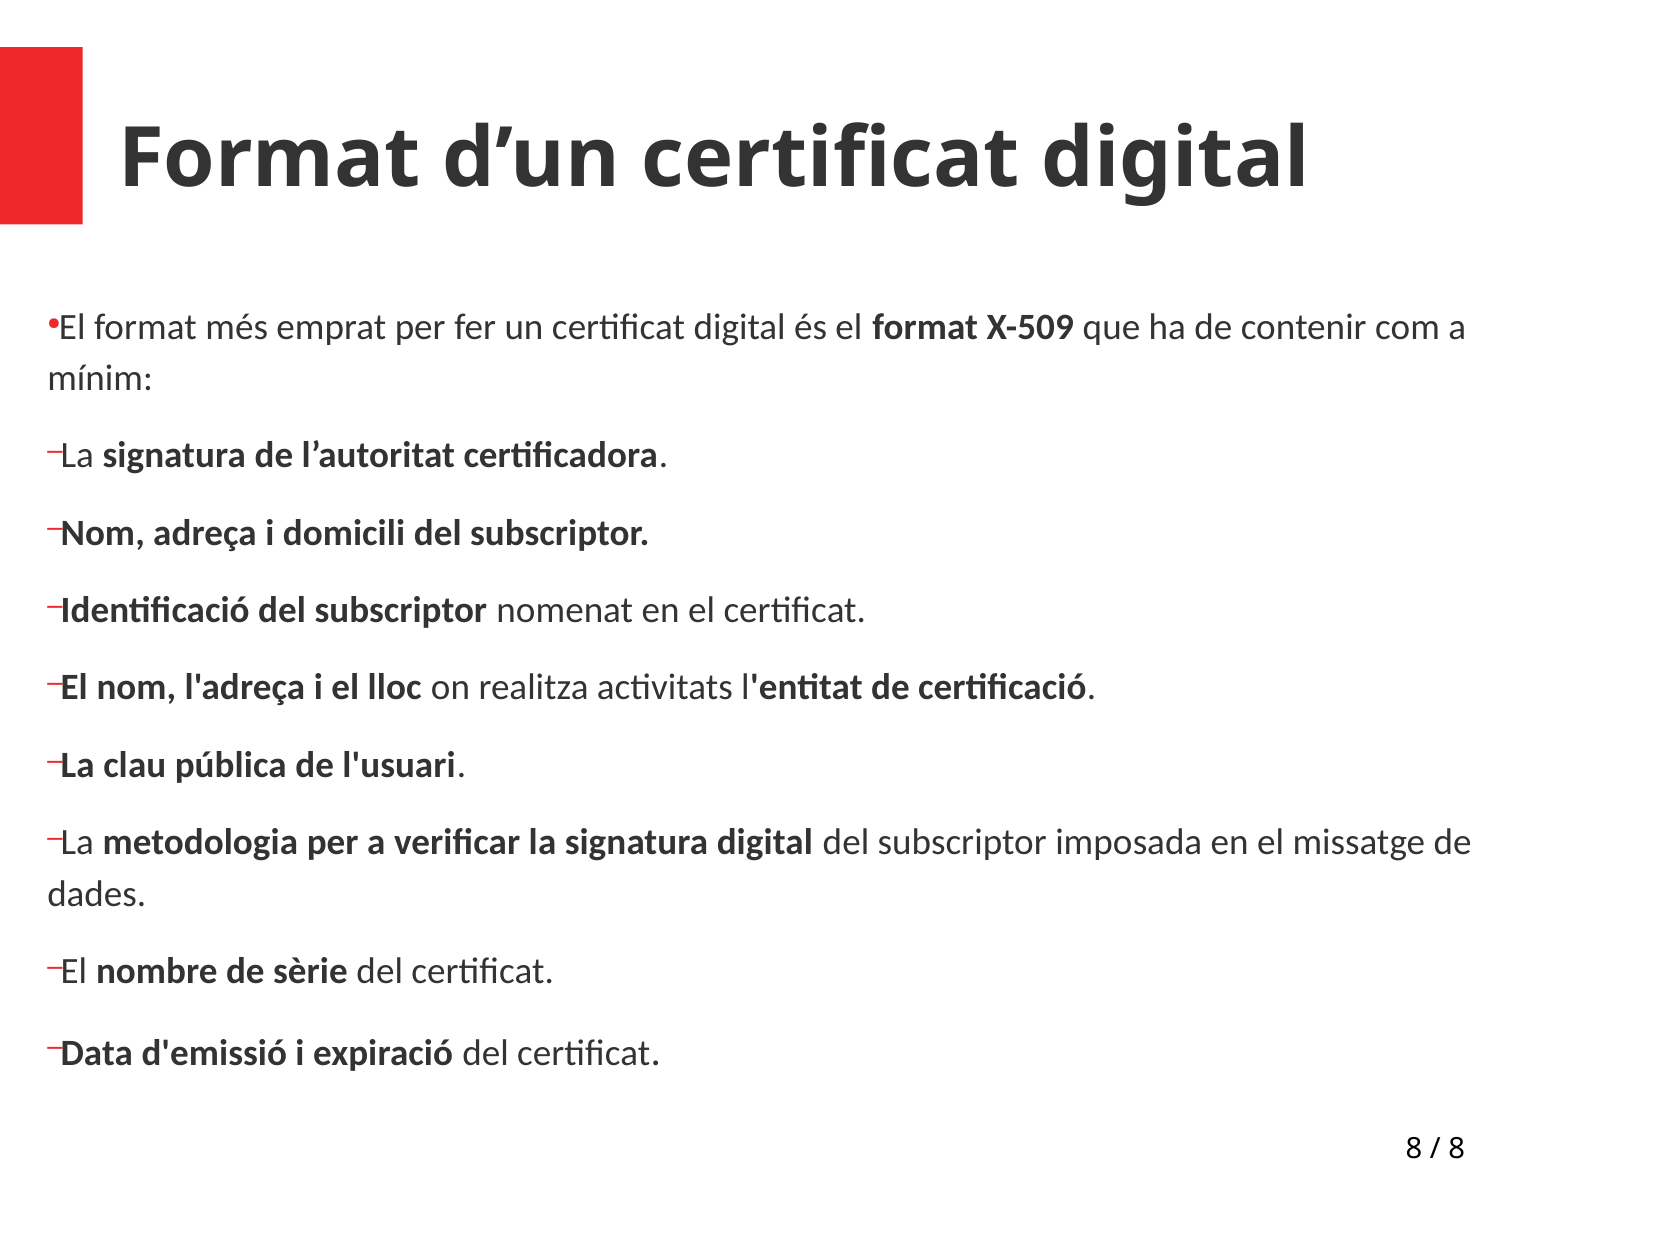

# Format d’un certificat digital
El format més emprat per fer un certificat digital és el format X-509 que ha de contenir com a mínim:
La signatura de l’autoritat certificadora.
Nom, adreça i domicili del subscriptor.
Identificació del subscriptor nomenat en el certificat.
El nom, l'adreça i el lloc on realitza activitats l'entitat de certificació.
La clau pública de l'usuari.
La metodologia per a verificar la signatura digital del subscriptor imposada en el missatge de dades.
El nombre de sèrie del certificat.
Data d'emissió i expiració del certificat.